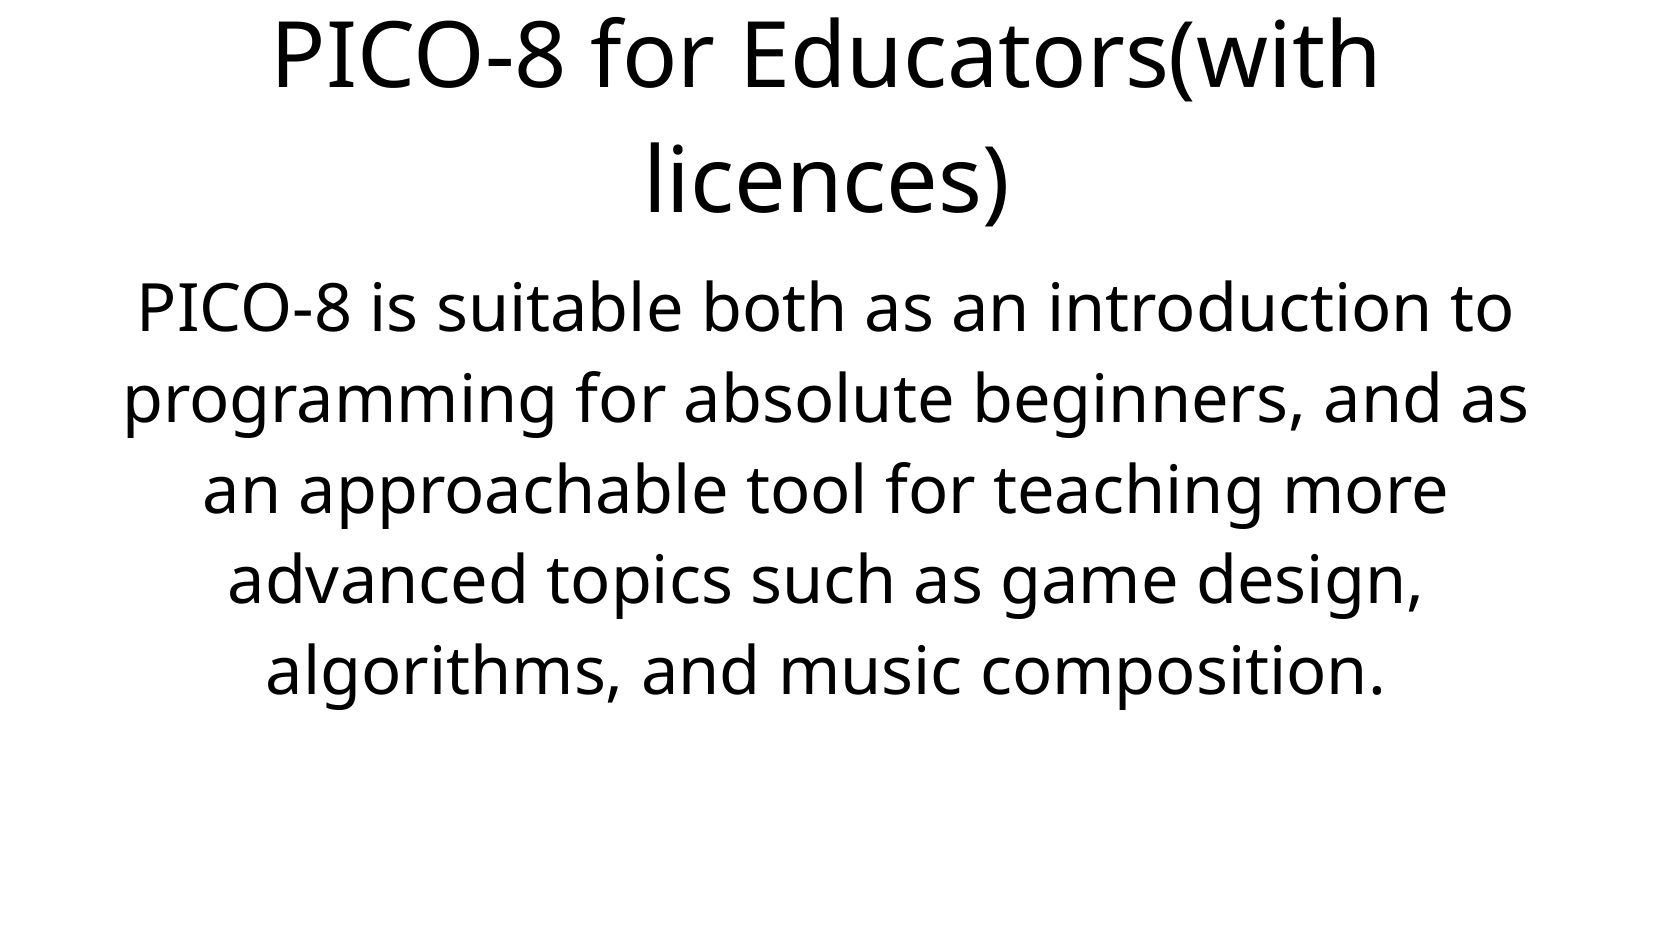

# PICO-8 for Educators(with licences)
PICO-8 is suitable both as an introduction to programming for absolute beginners, and as an approachable tool for teaching more advanced topics such as game design, algorithms, and music composition.